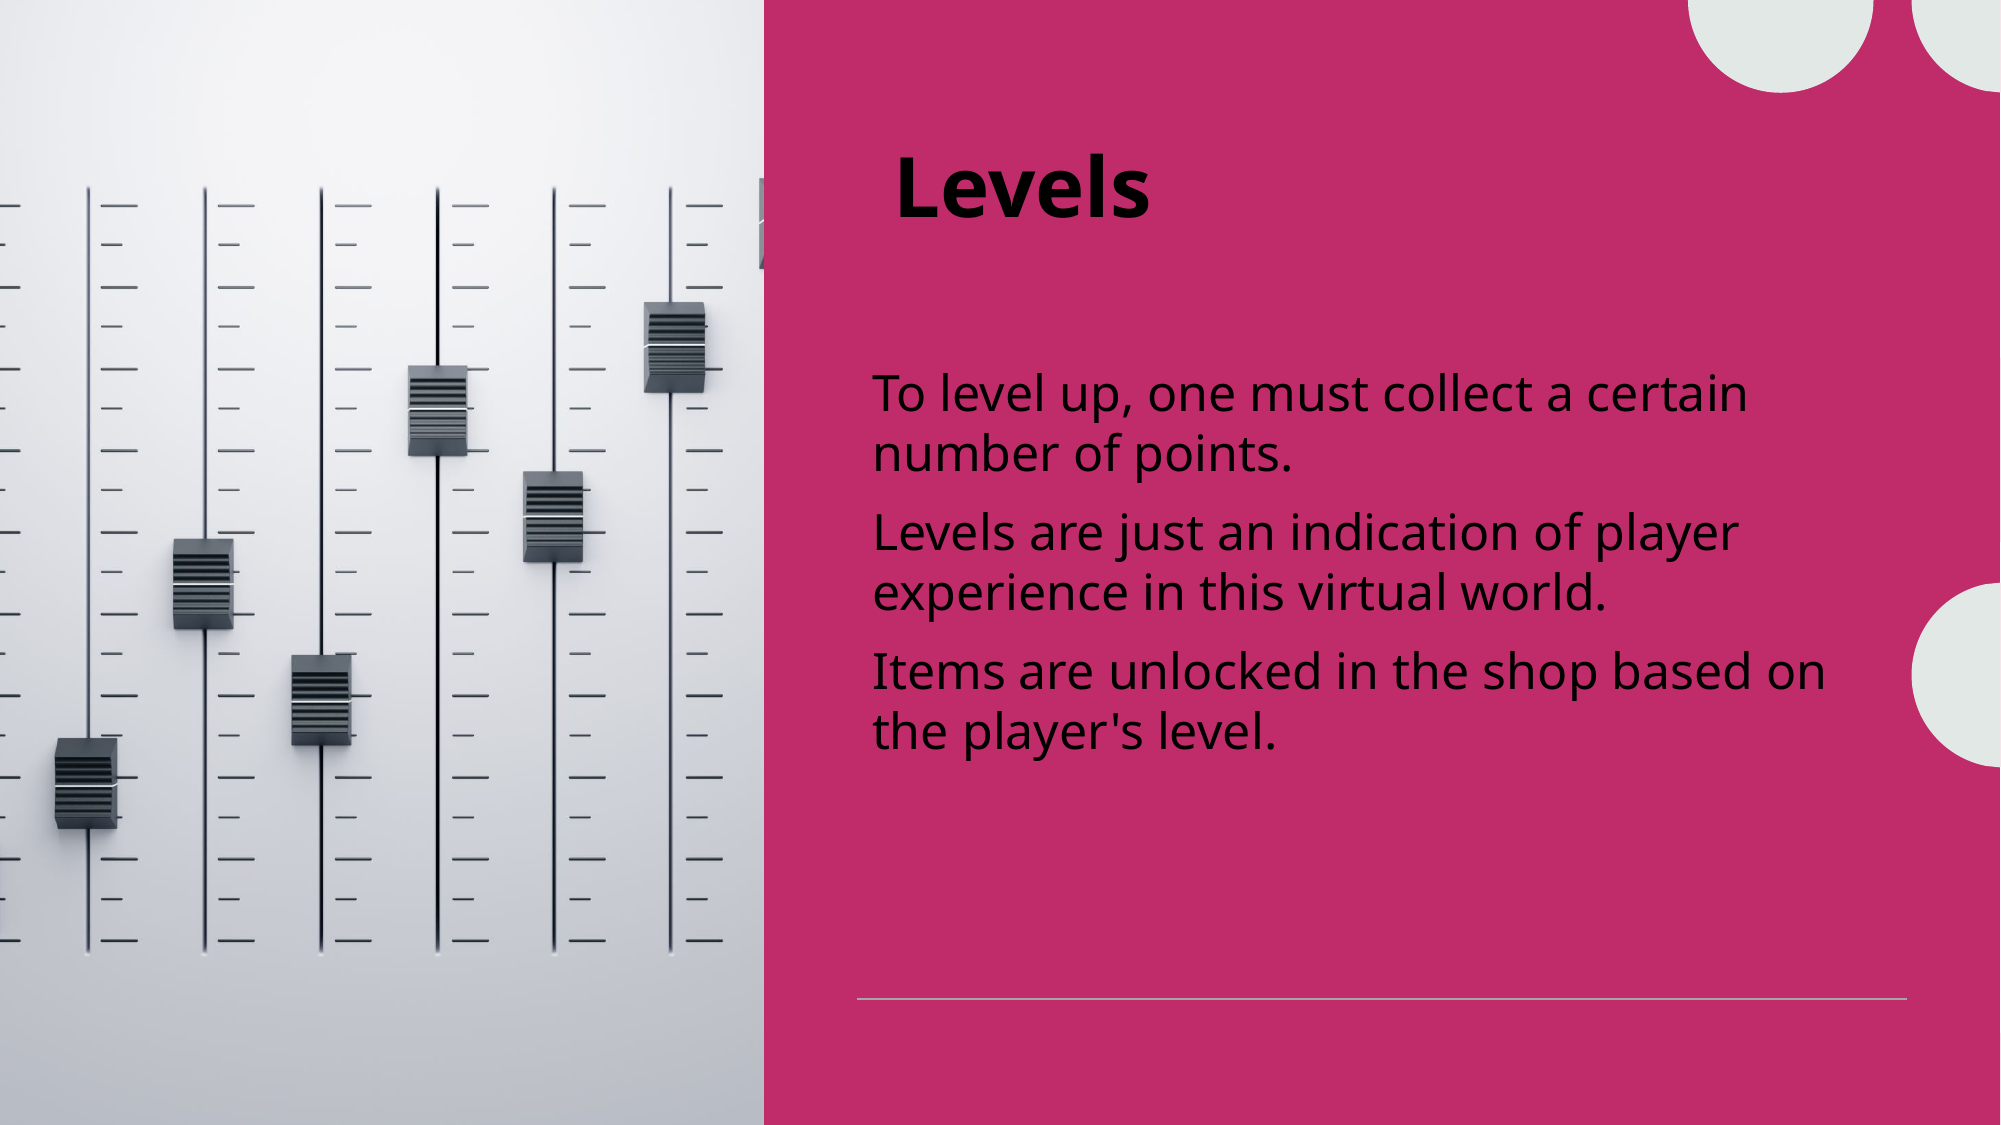

# Levels
To level up, one must collect a certain number of points.
Levels are just an indication of player experience in this virtual world.
Items are unlocked in the shop based on the player's level.